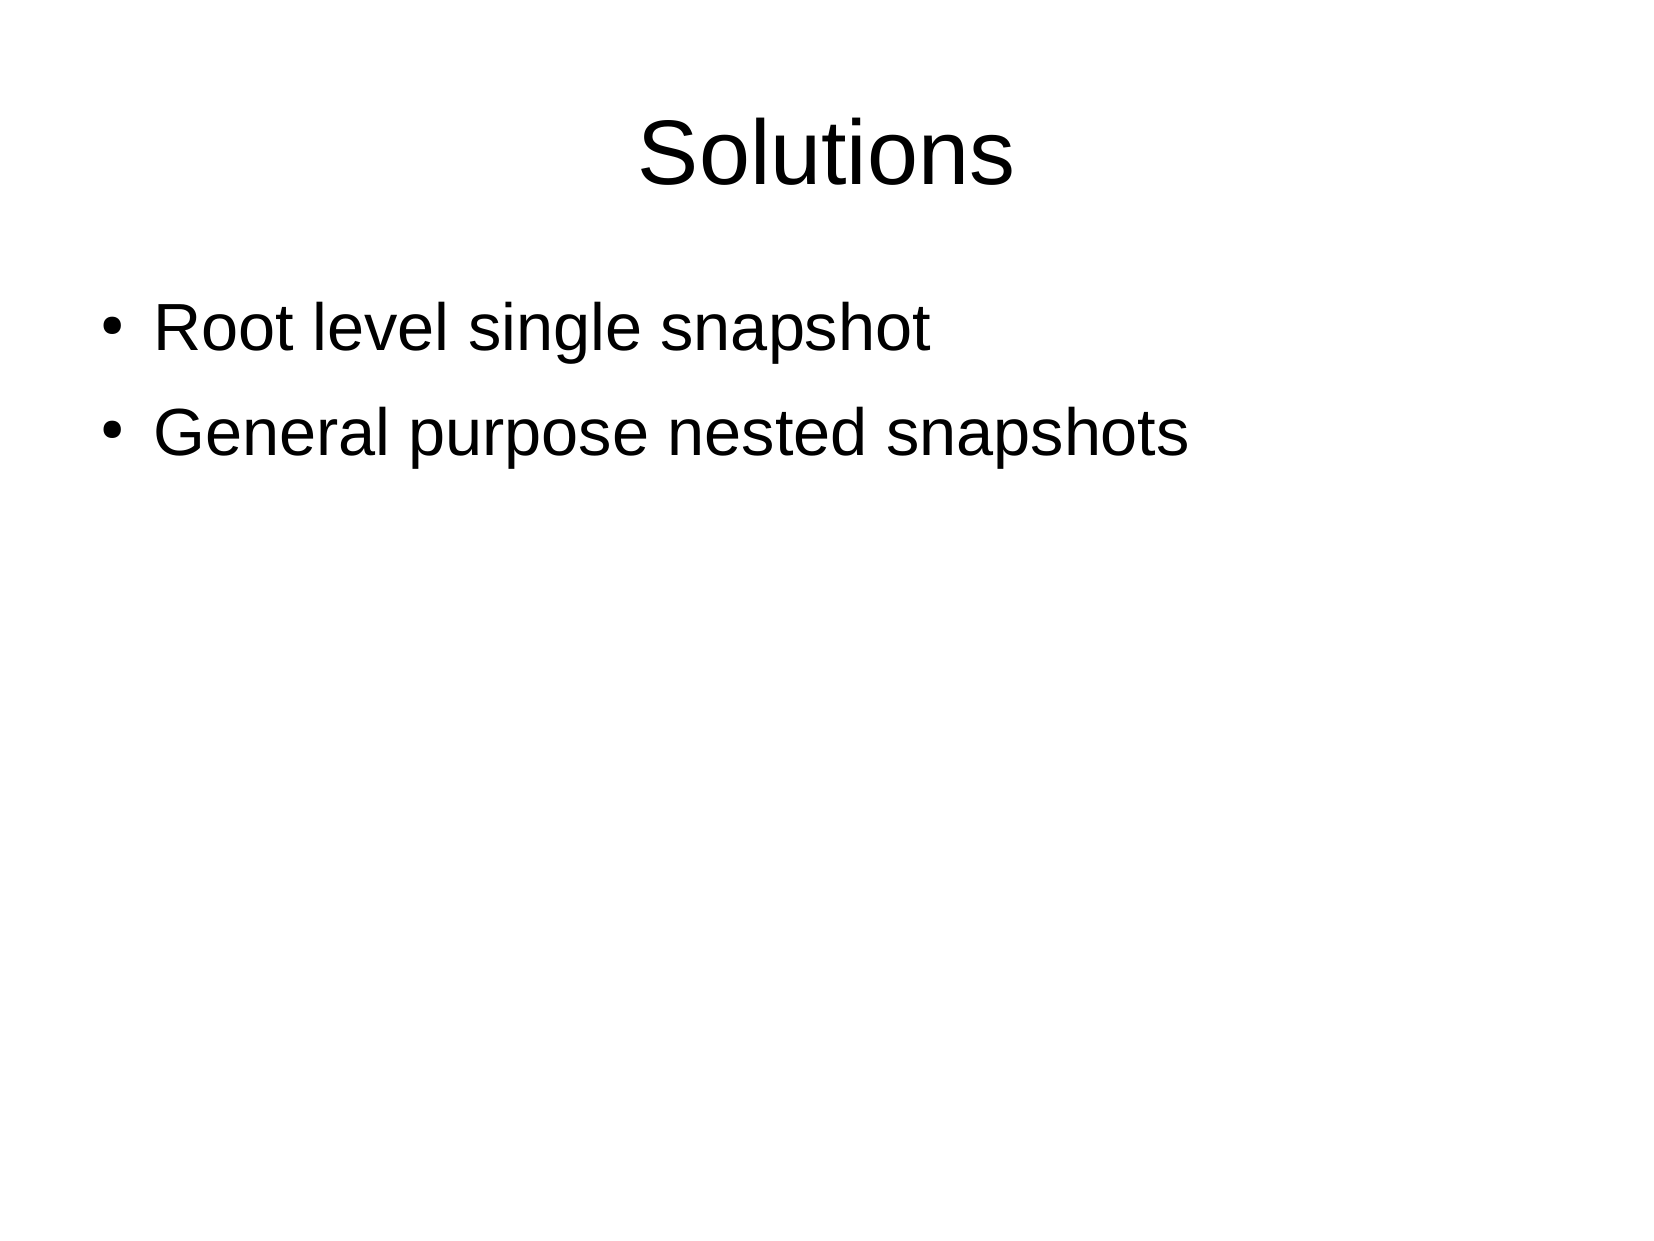

# Solutions
Root level single snapshot
General purpose nested snapshots